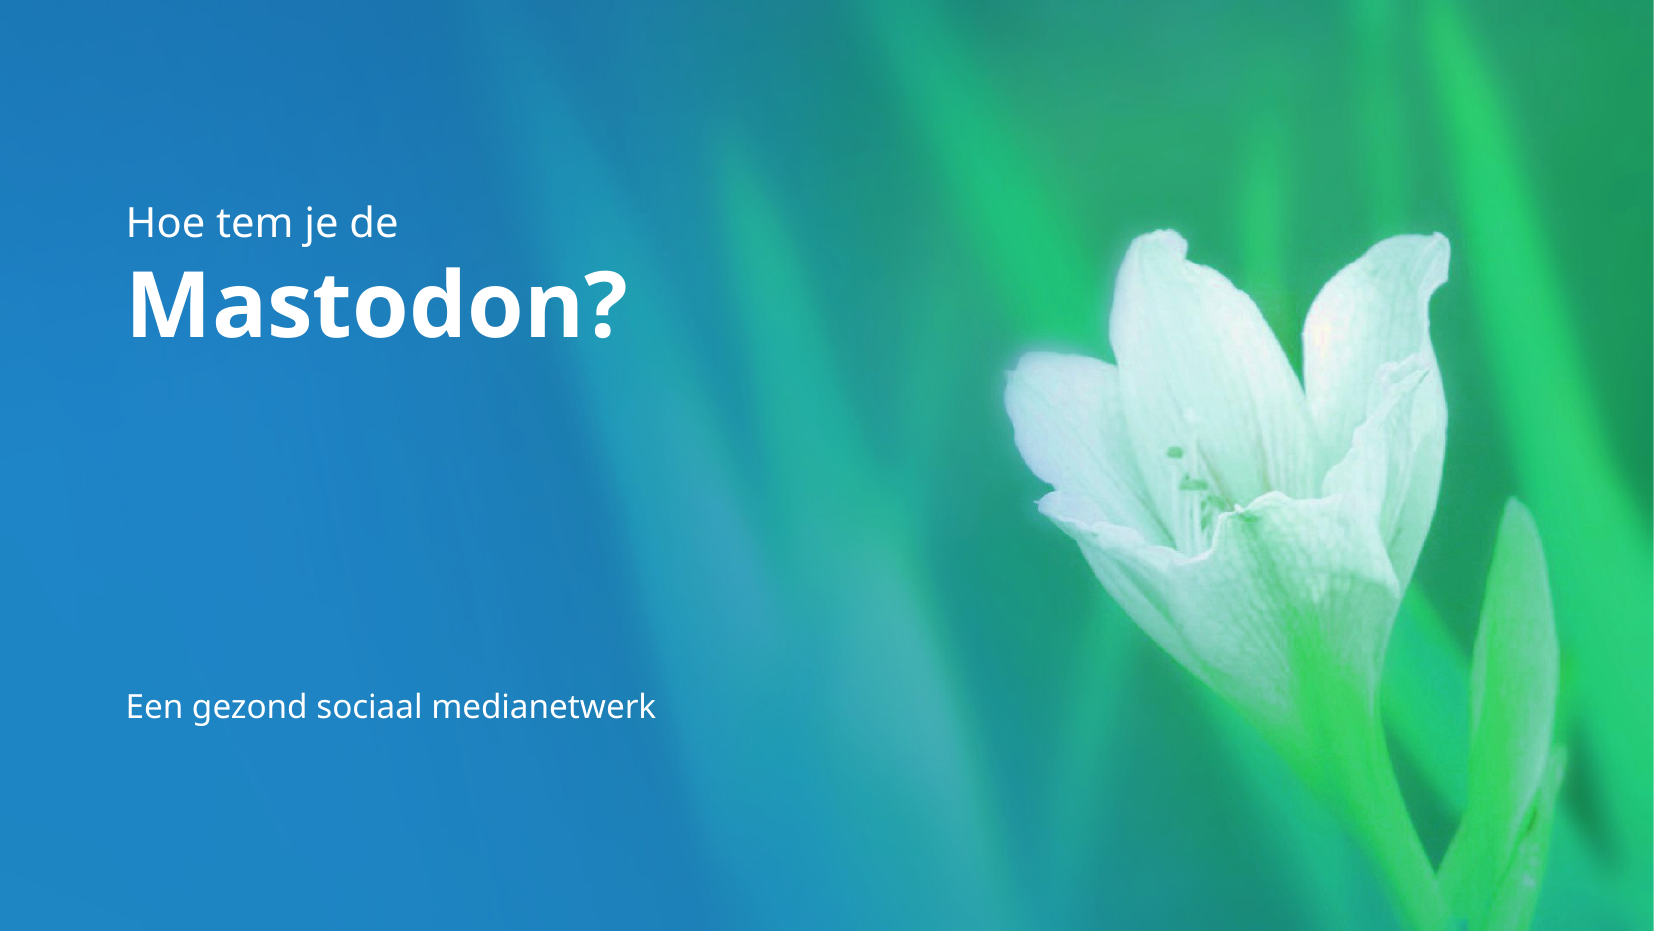

Hoe tem je de
Mastodon?
Een gezond sociaal medianetwerk